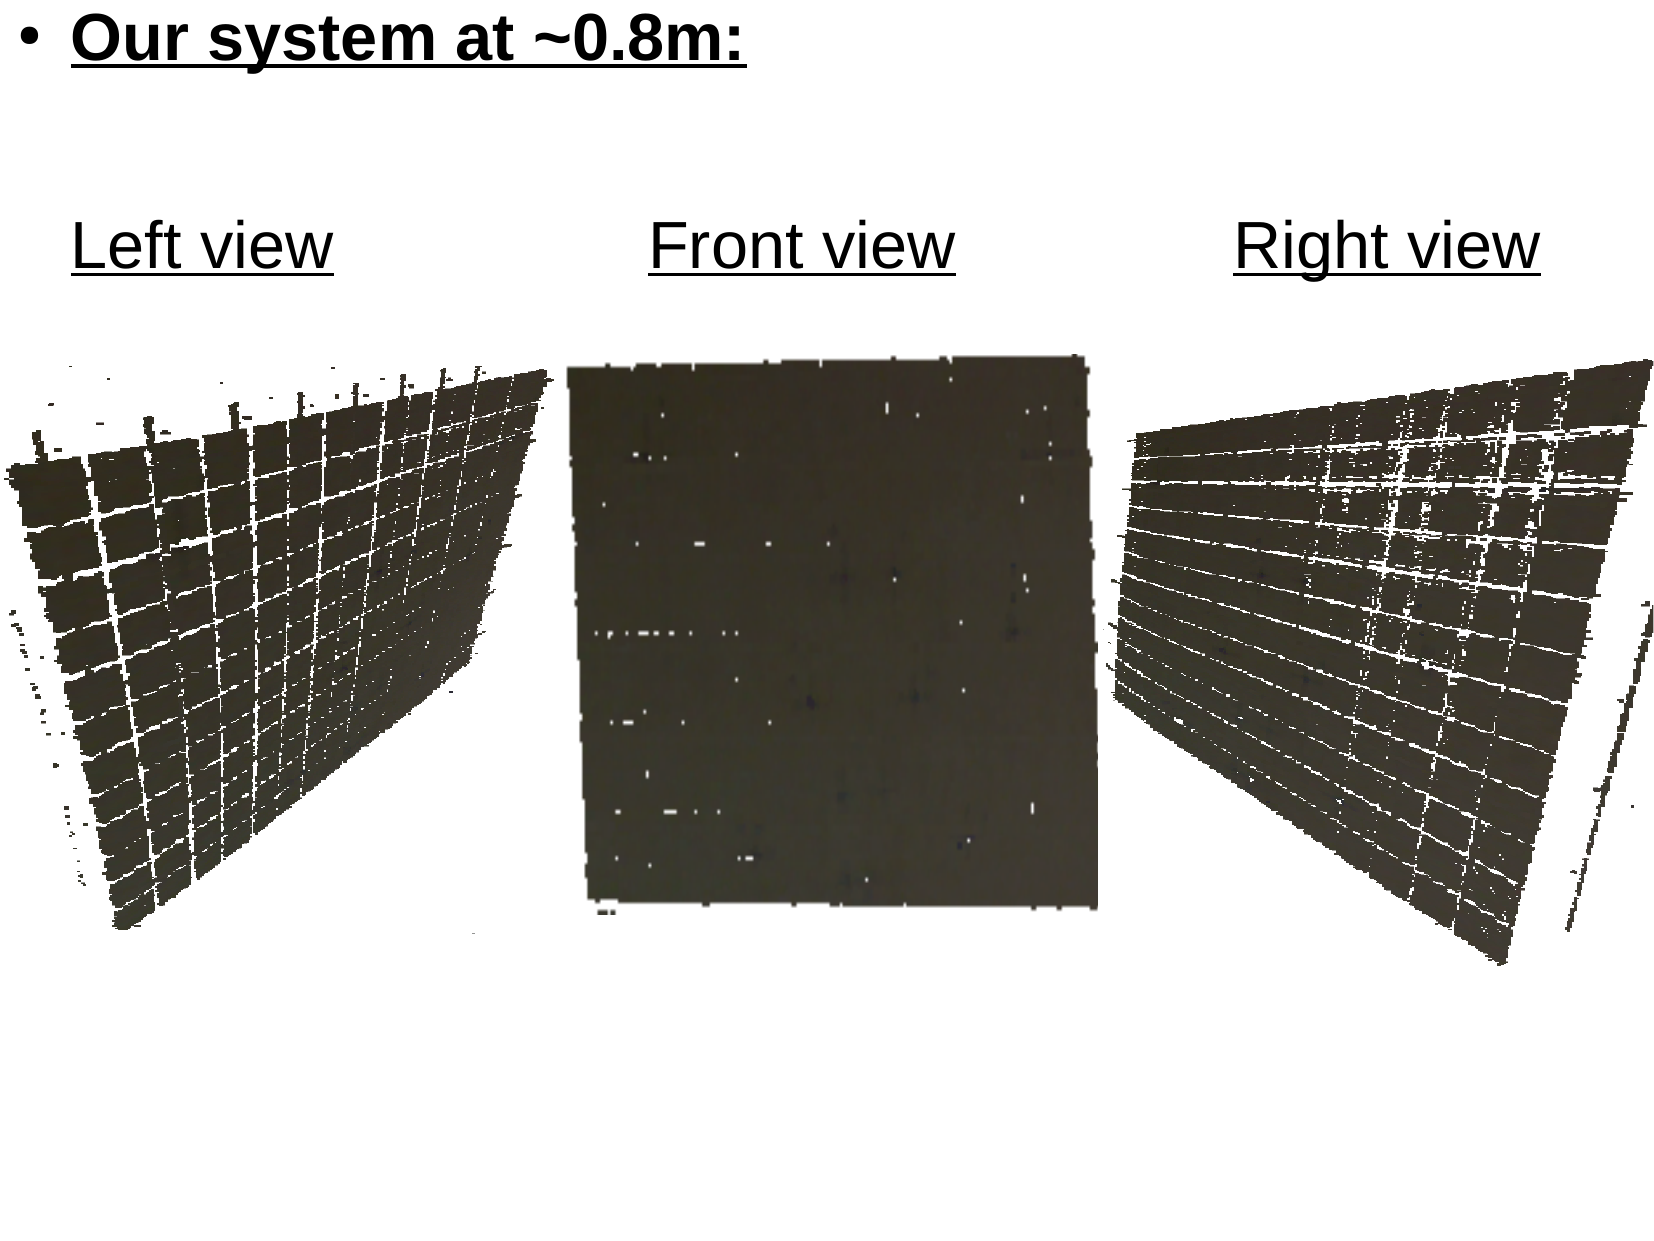

# Our system at ~0.8m:
Left view Front view Right view